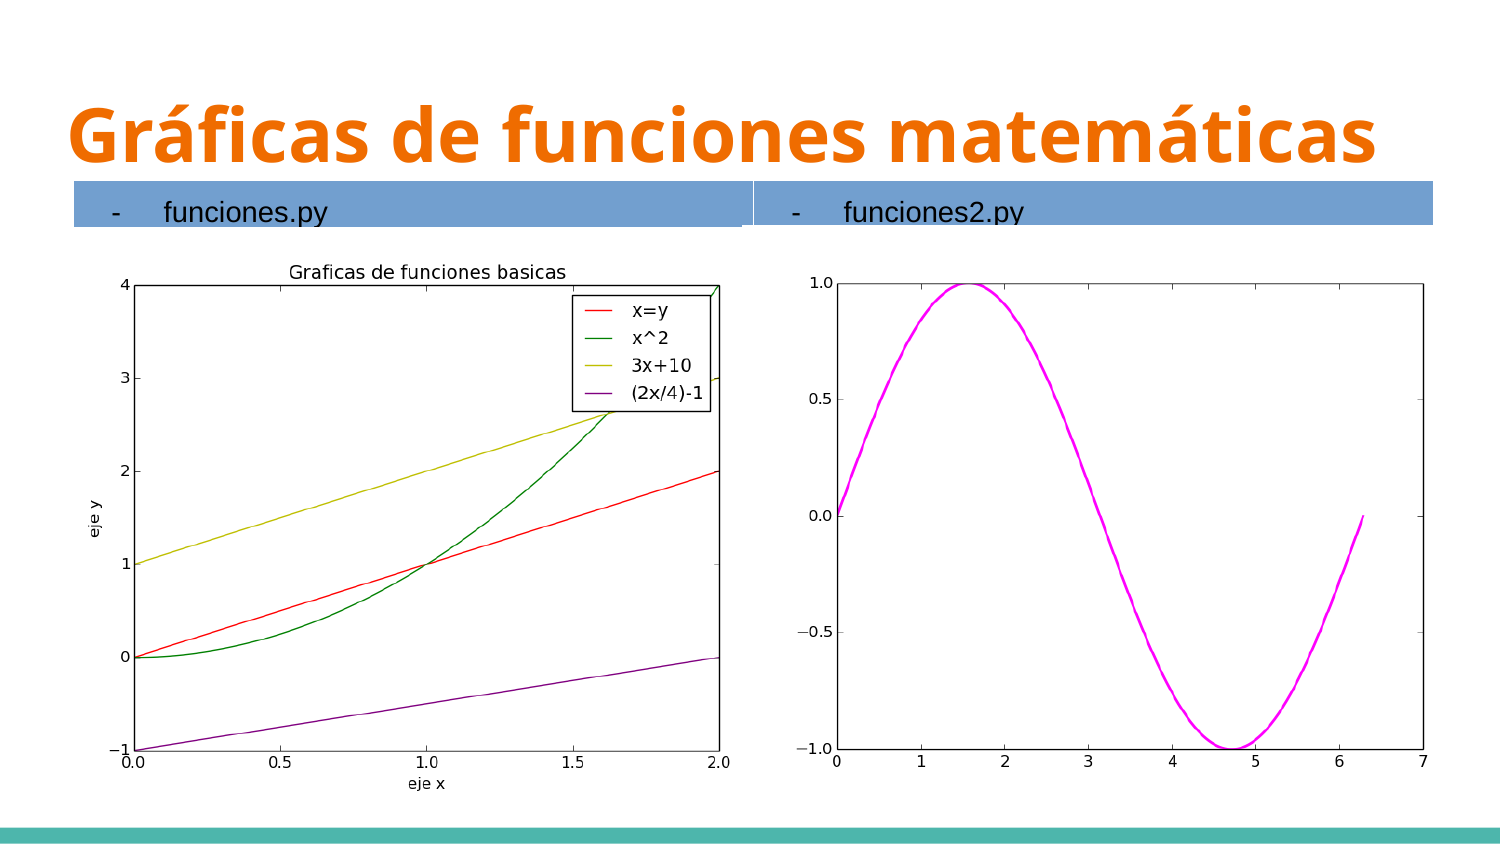

# Gráficas de funciones matemáticas
| funciones.py | funciones2.py |
| --- | --- |